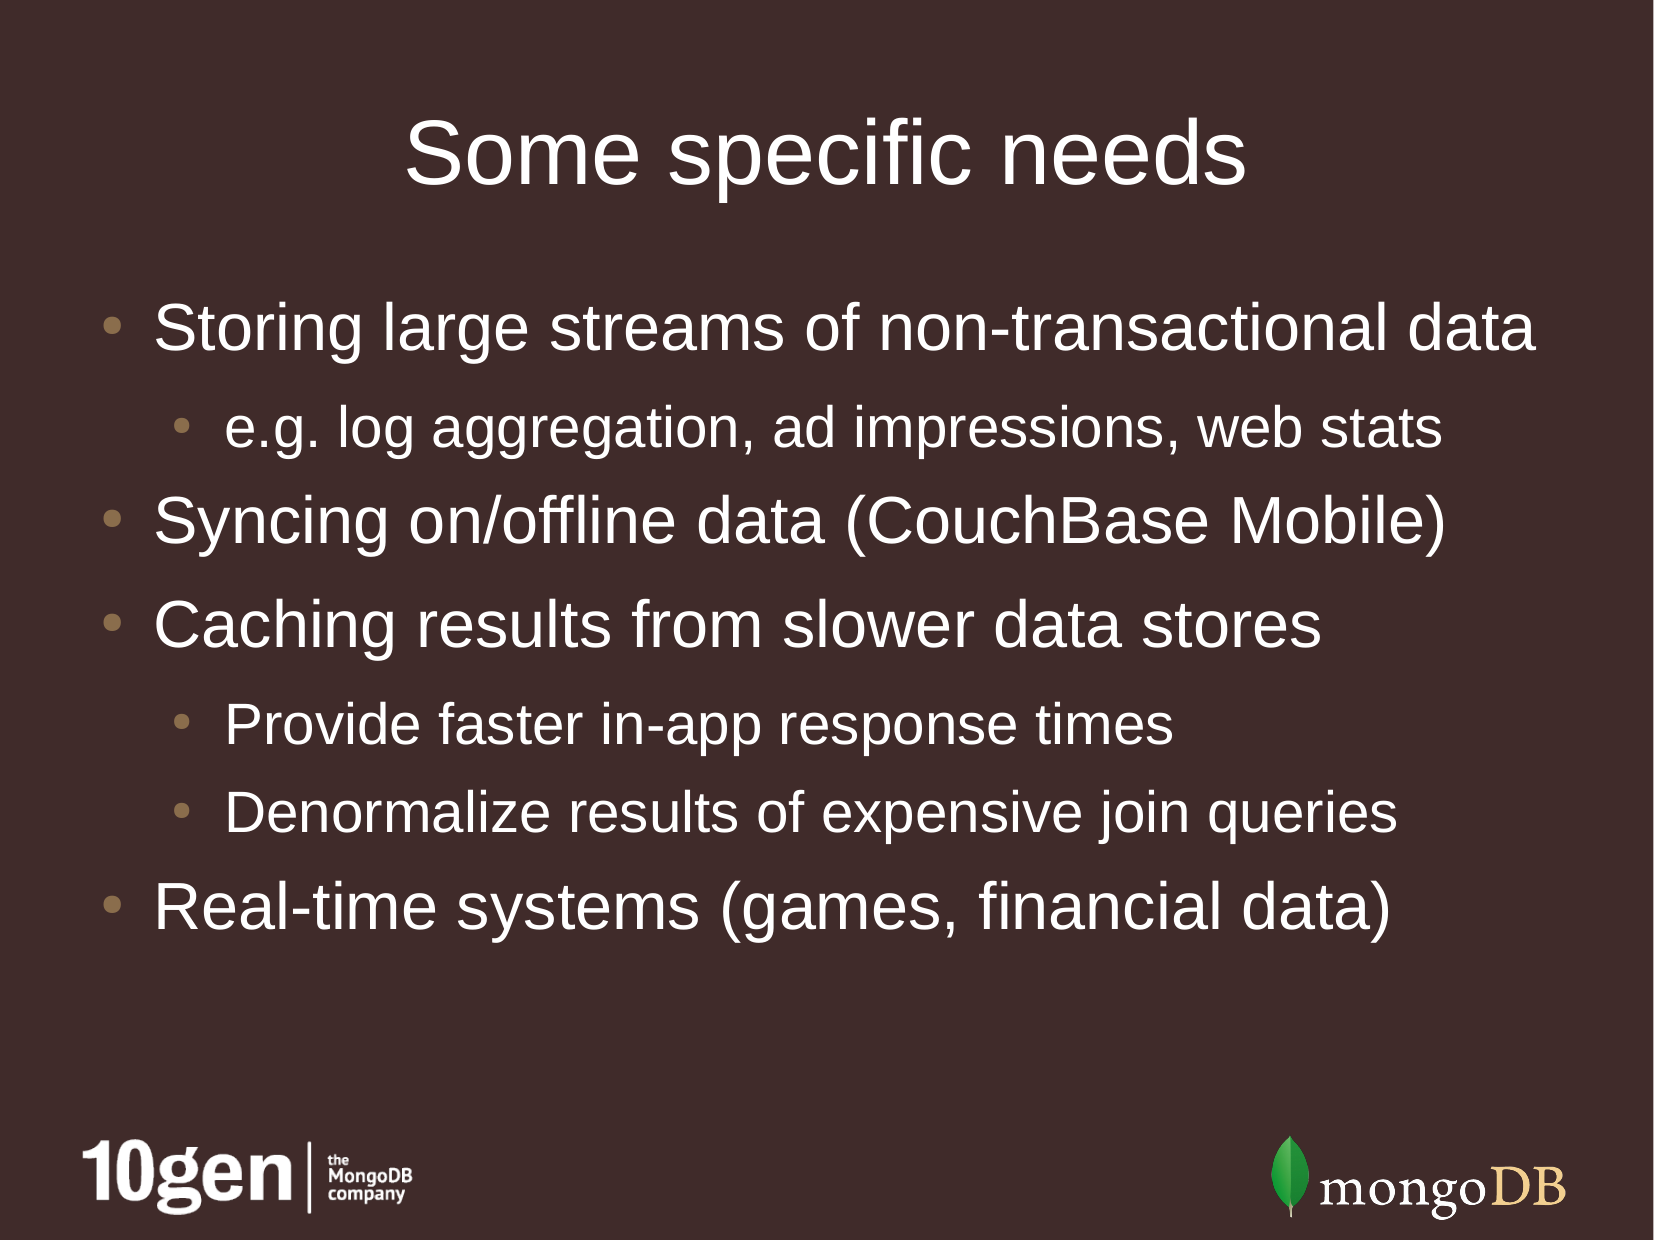

# Some specific needs
Storing large streams of non-transactional data
e.g. log aggregation, ad impressions, web stats
Syncing on/offline data (CouchBase Mobile)
Caching results from slower data stores
Provide faster in-app response times
Denormalize results of expensive join queries
Real-time systems (games, financial data)